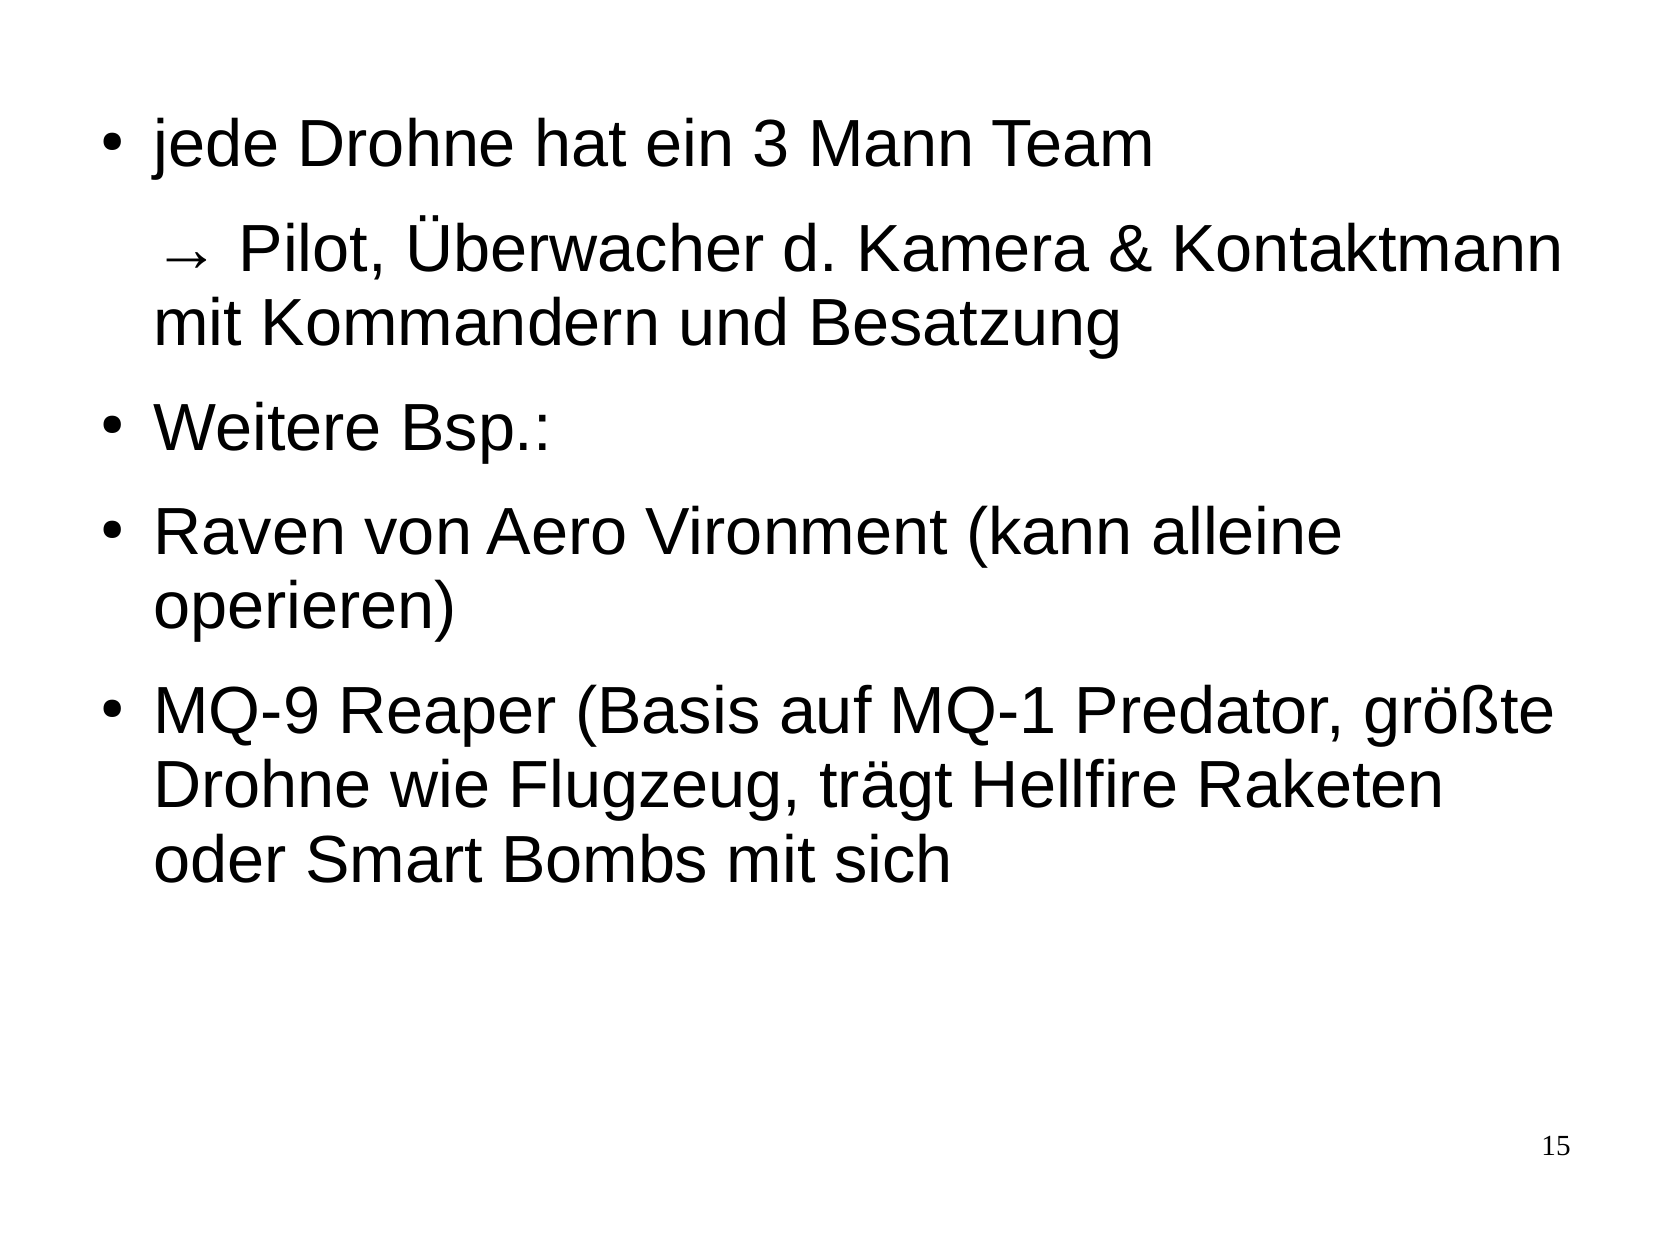

# jede Drohne hat ein 3 Mann Team
→ Pilot, Überwacher d. Kamera & Kontaktmann mit Kommandern und Besatzung
Weitere Bsp.:
Raven von Aero Vironment (kann alleine operieren)
MQ-9 Reaper (Basis auf MQ-1 Predator, größte Drohne wie Flugzeug, trägt Hellfire Raketen oder Smart Bombs mit sich
15